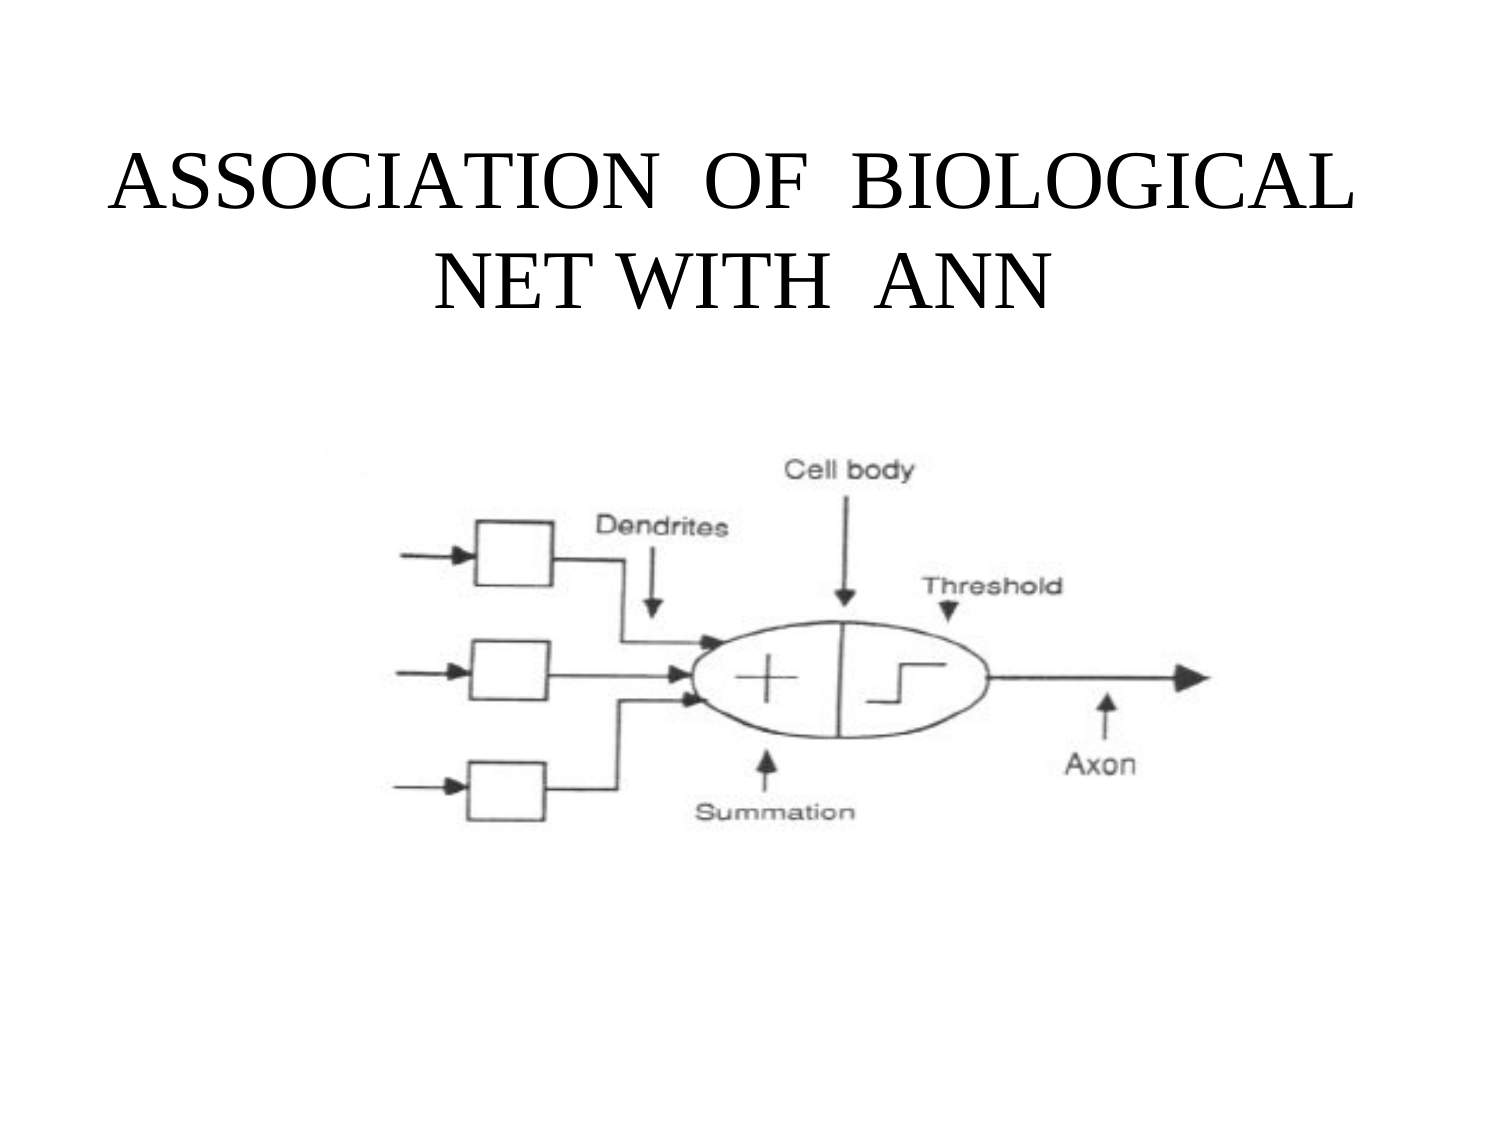

# ASSOCIATION OF BIOLOGICAL NET WITH ANN